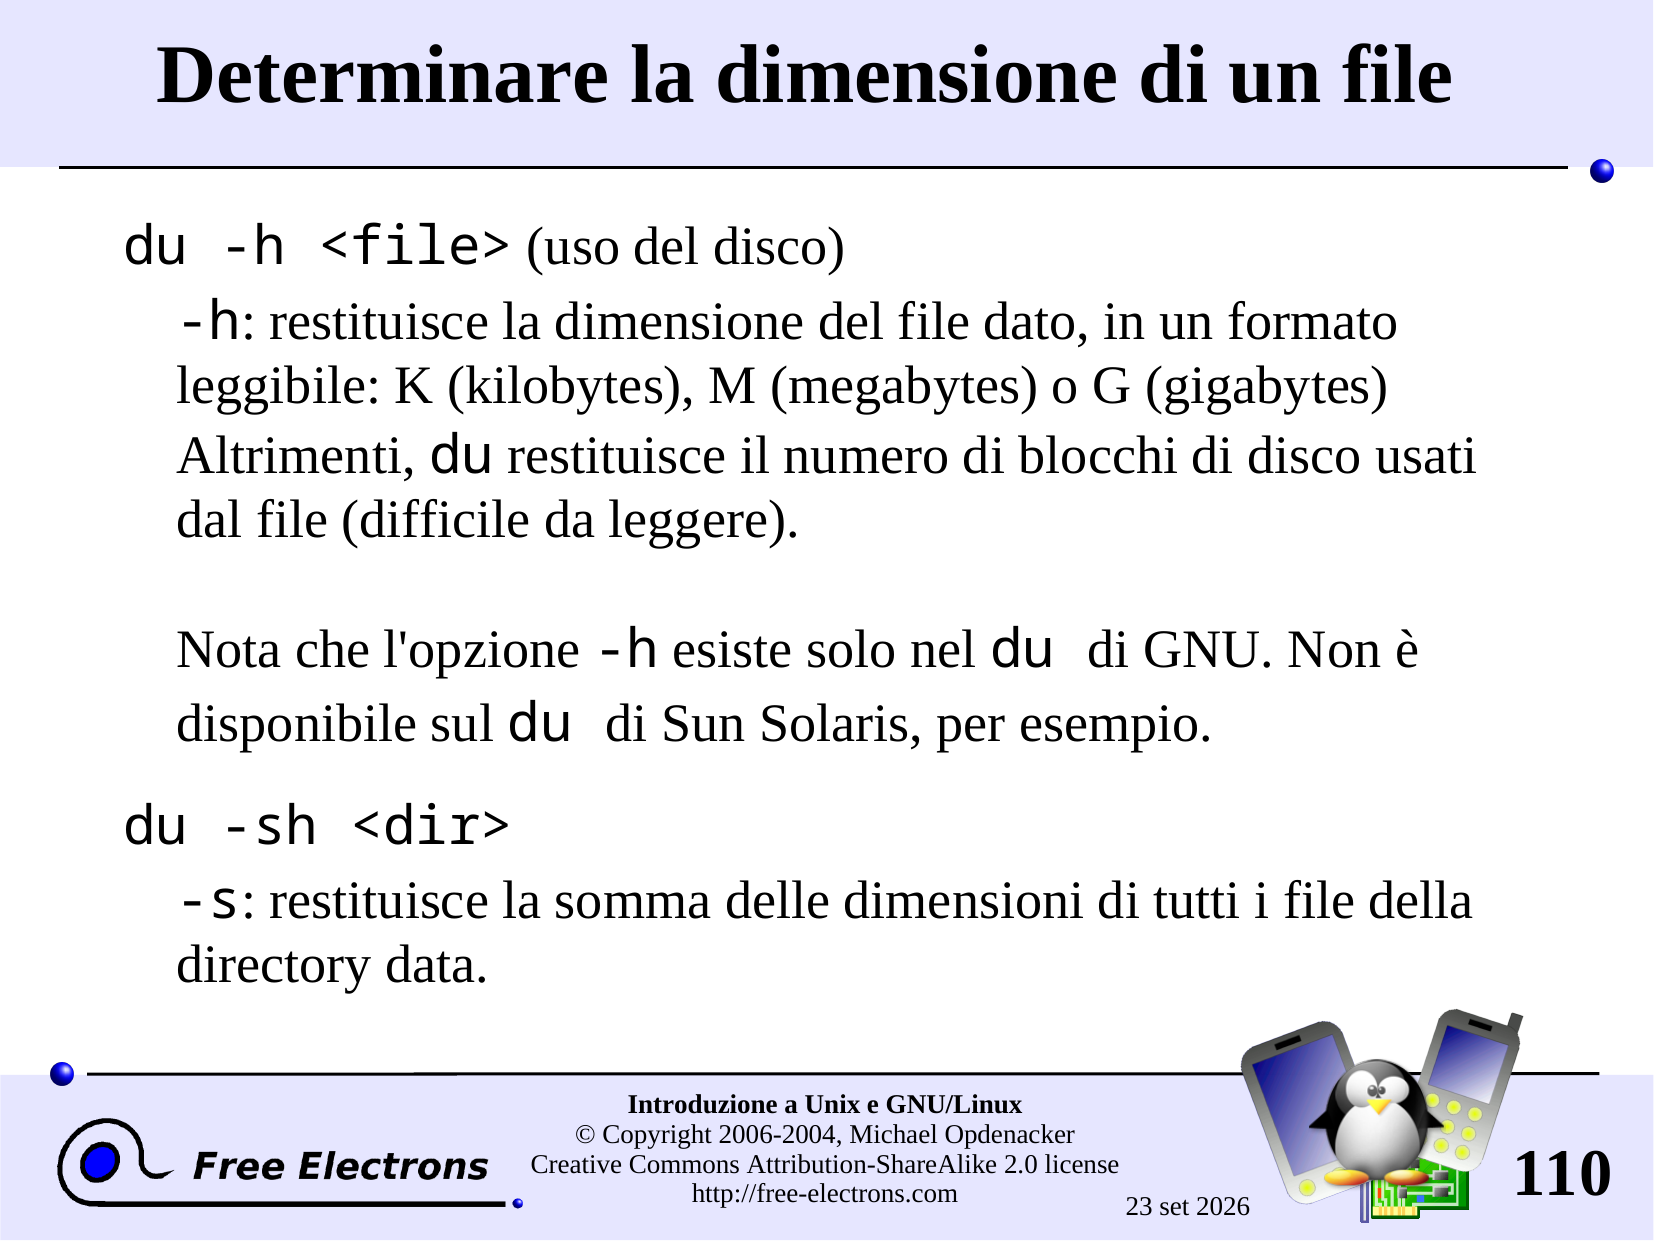

# Determinare la dimensione di un file
du -h <file> (uso del disco)
-h: restituisce la dimensione del file dato, in un formato leggibile: K (kilobytes), M (megabytes) o G (gigabytes) Altrimenti, du restituisce il numero di blocchi di disco usati dal file (difficile da leggere).
Nota che l'opzione -h esiste solo nel du di GNU. Non è disponibile sul du di Sun Solaris, per esempio.
du -sh <dir>
-s: restituisce la somma delle dimensioni di tutti i file della directory data.